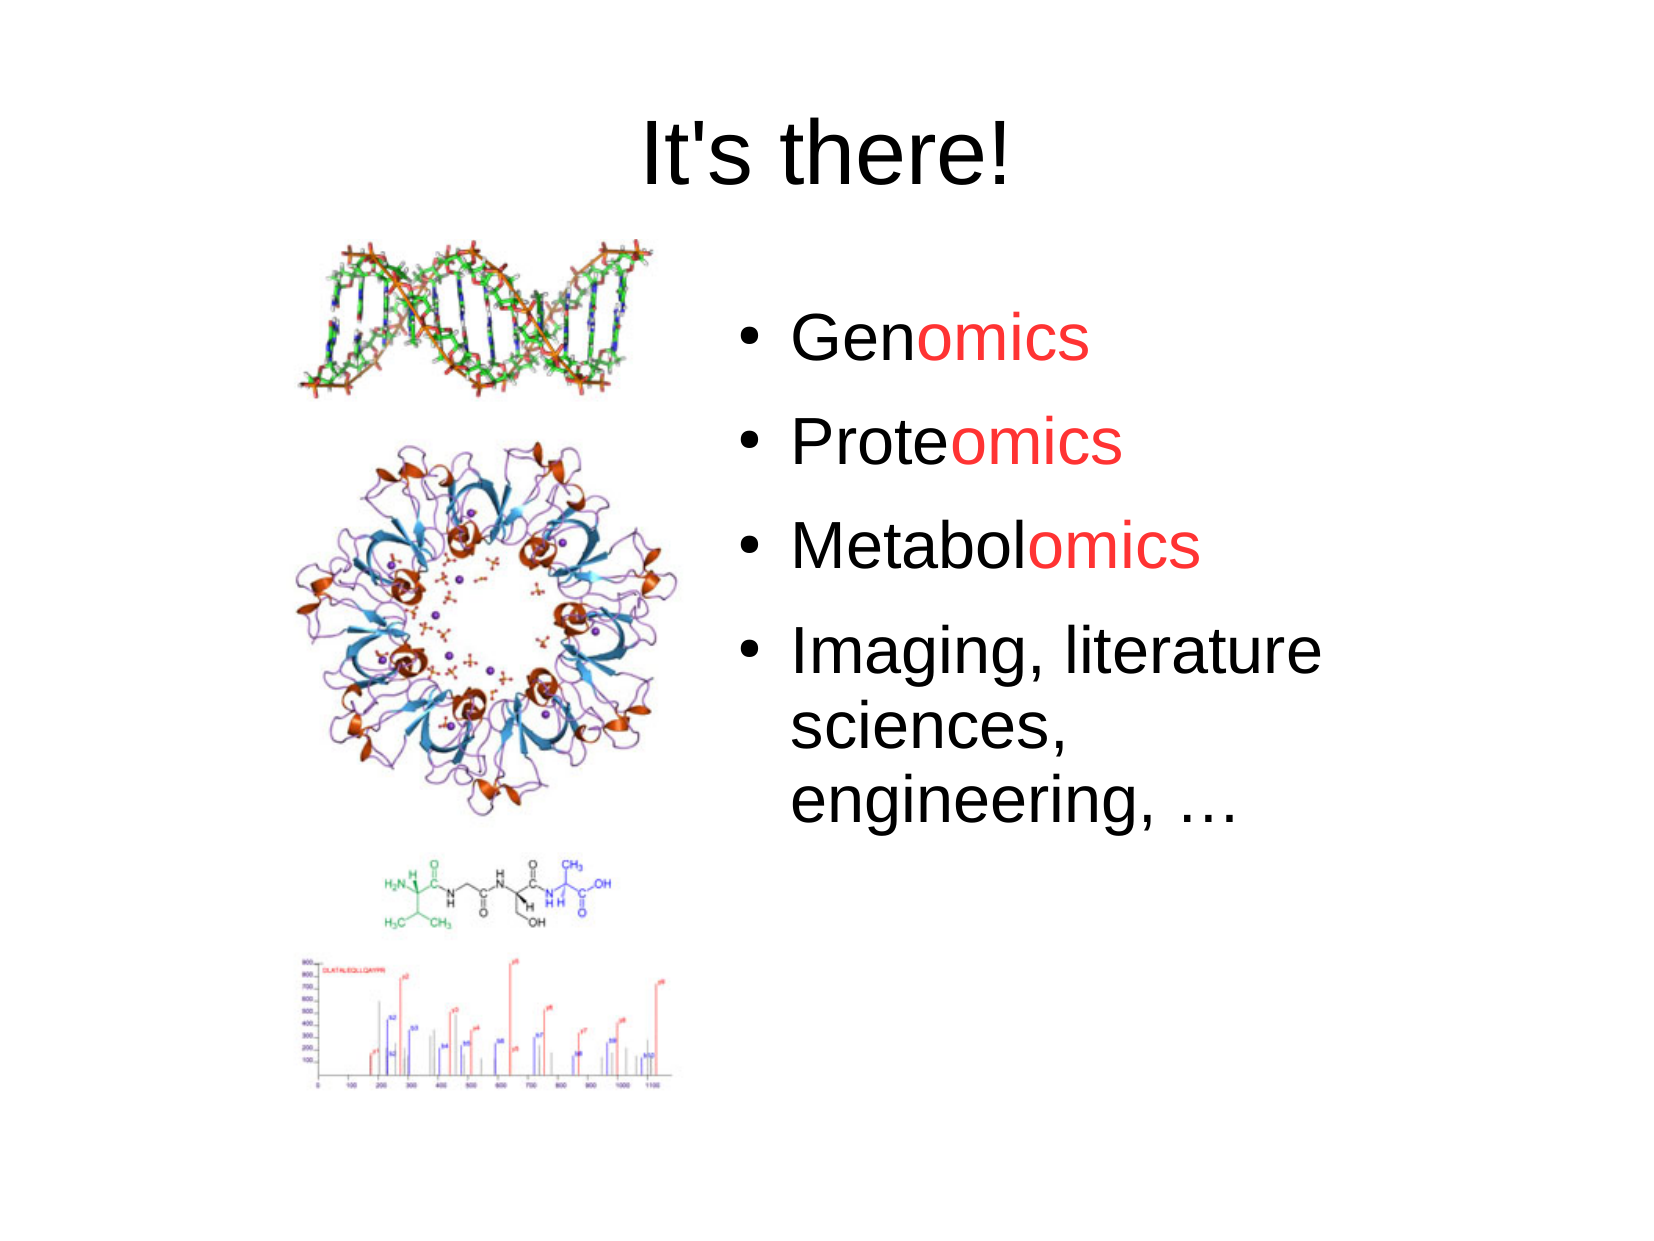

# It's there!
Genomics
Proteomics
Metabolomics
Imaging, literature sciences, engineering, …